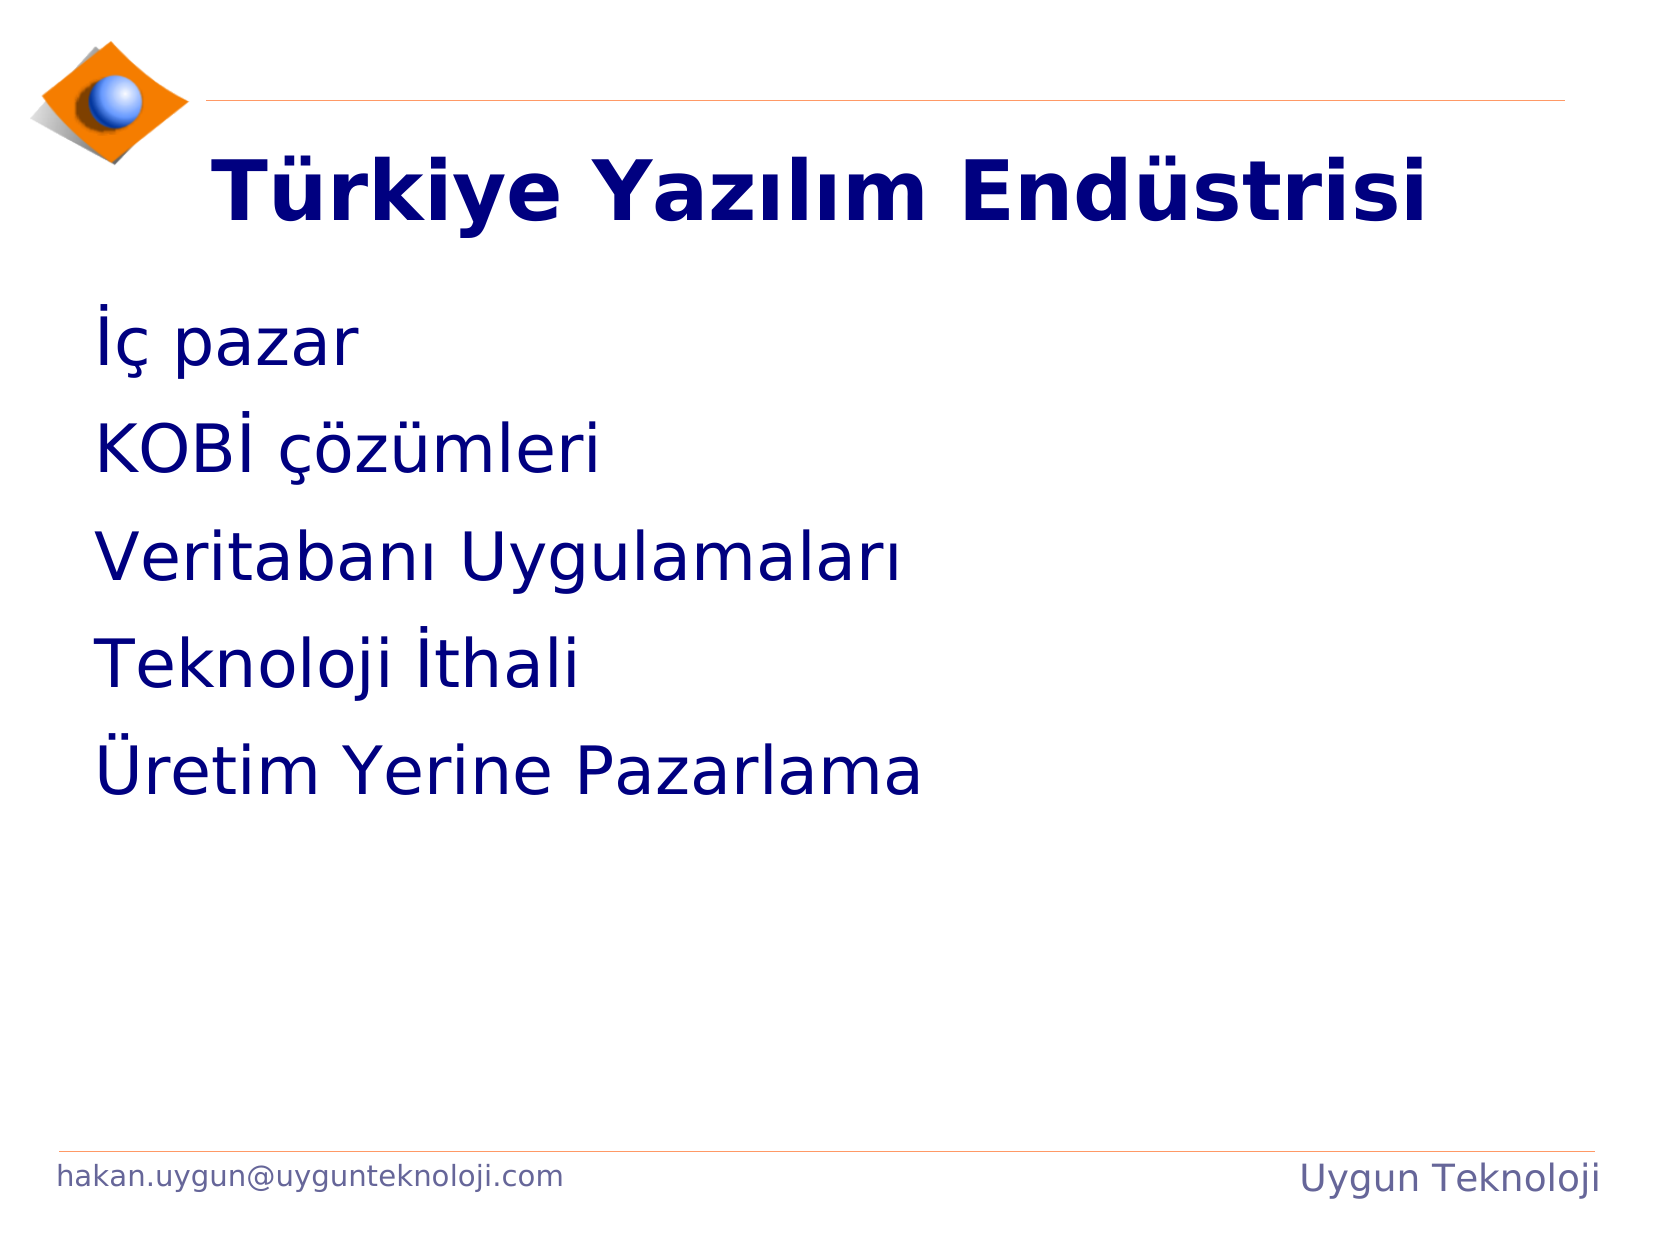

# Türkiye Yazılım Endüstrisi
İç pazar
KOBİ çözümleri
Veritabanı Uygulamaları
Teknoloji İthali
Üretim Yerine Pazarlama